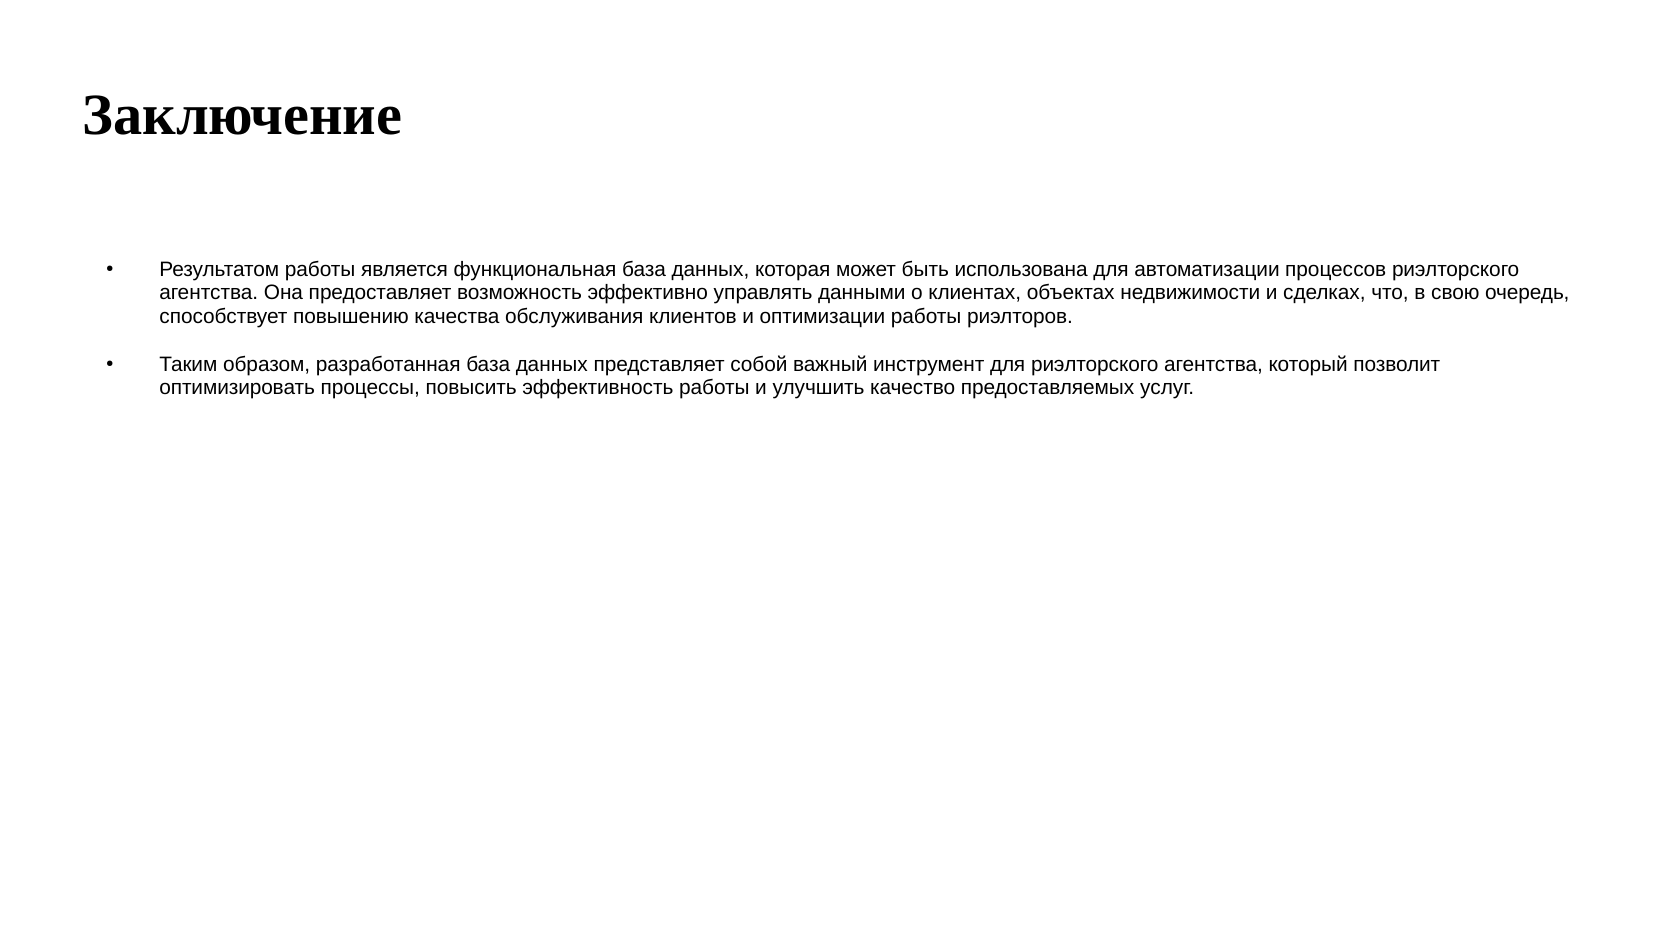

# Заключение
Результатом работы является функциональная база данных, которая может быть использована для автоматизации процессов риэлторского агентства. Она предоставляет возможность эффективно управлять данными о клиентах, объектах недвижимости и сделках, что, в свою очередь, способствует повышению качества обслуживания клиентов и оптимизации работы риэлторов.
Таким образом, разработанная база данных представляет собой важный инструмент для риэлторского агентства, который позволит оптимизировать процессы, повысить эффективность работы и улучшить качество предоставляемых услуг.